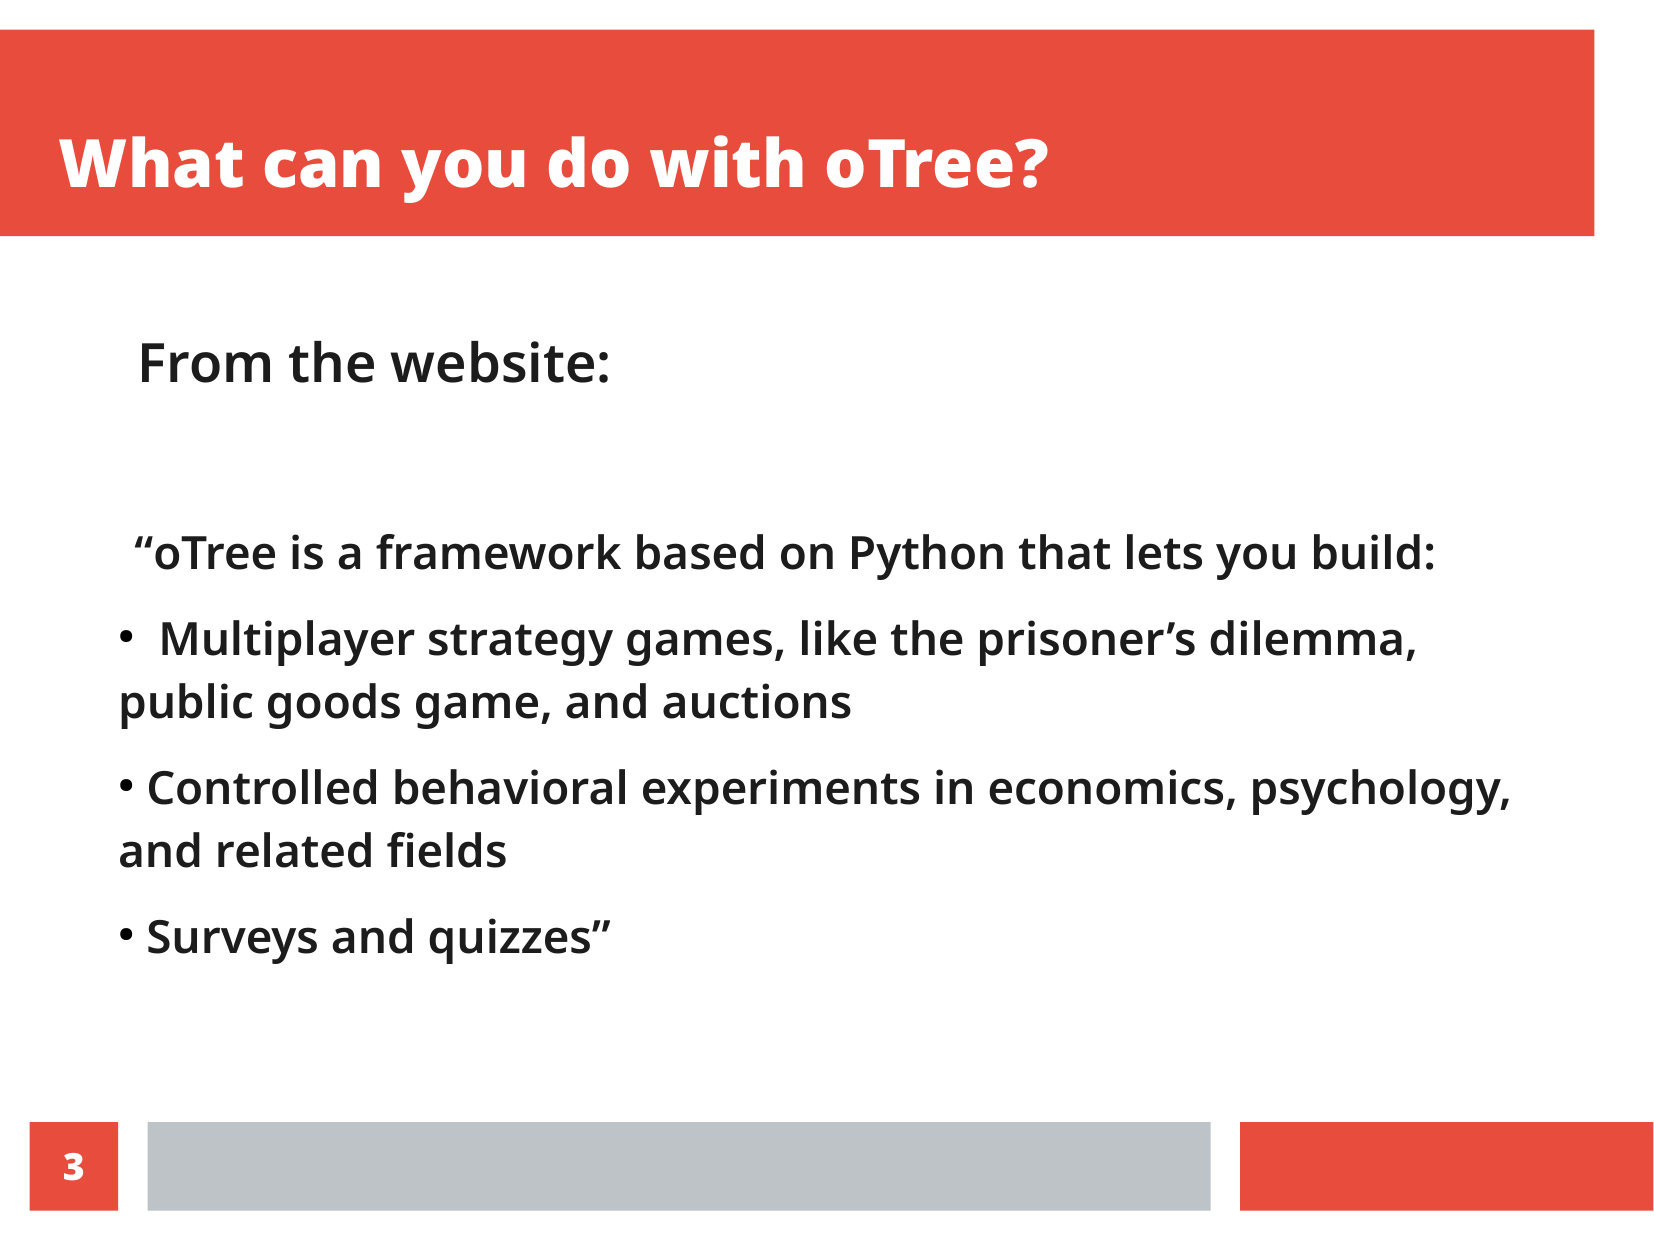

# What can you do with oTree?
From the website:
“oTree is a framework based on Python that lets you build:
 Multiplayer strategy games, like the prisoner’s dilemma, public goods game, and auctions
 Controlled behavioral experiments in economics, psychology, and related fields
 Surveys and quizzes”
3